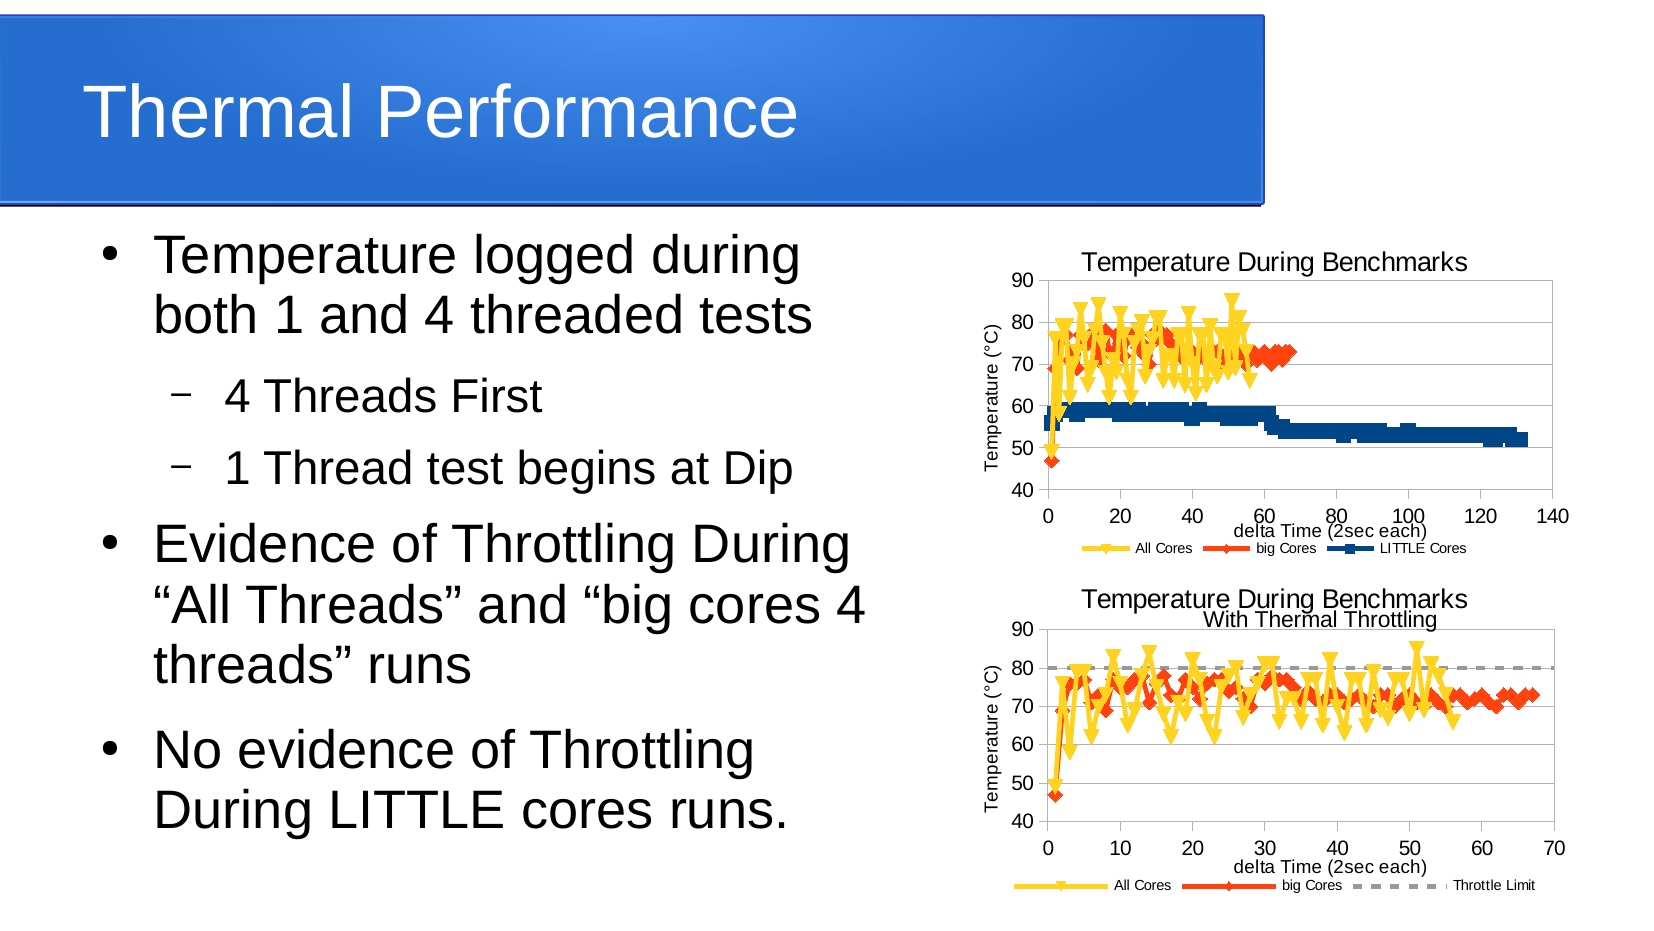

# Thermal Performance
Temperature logged during both 1 and 4 threaded tests
4 Threads First
1 Thread test begins at Dip
Evidence of Throttling During “All Threads” and “big cores 4 threads” runs
No evidence of Throttling During LITTLE cores runs.
### Chart: Temperature During Benchmarks
| Category | All Cores | big Cores | LITTLE Cores |
|---|---|---|---|
### Chart: Temperature During Benchmarks
With Thermal Throttling
| Category | All Cores | big Cores | Throttle Limit |
|---|---|---|---|